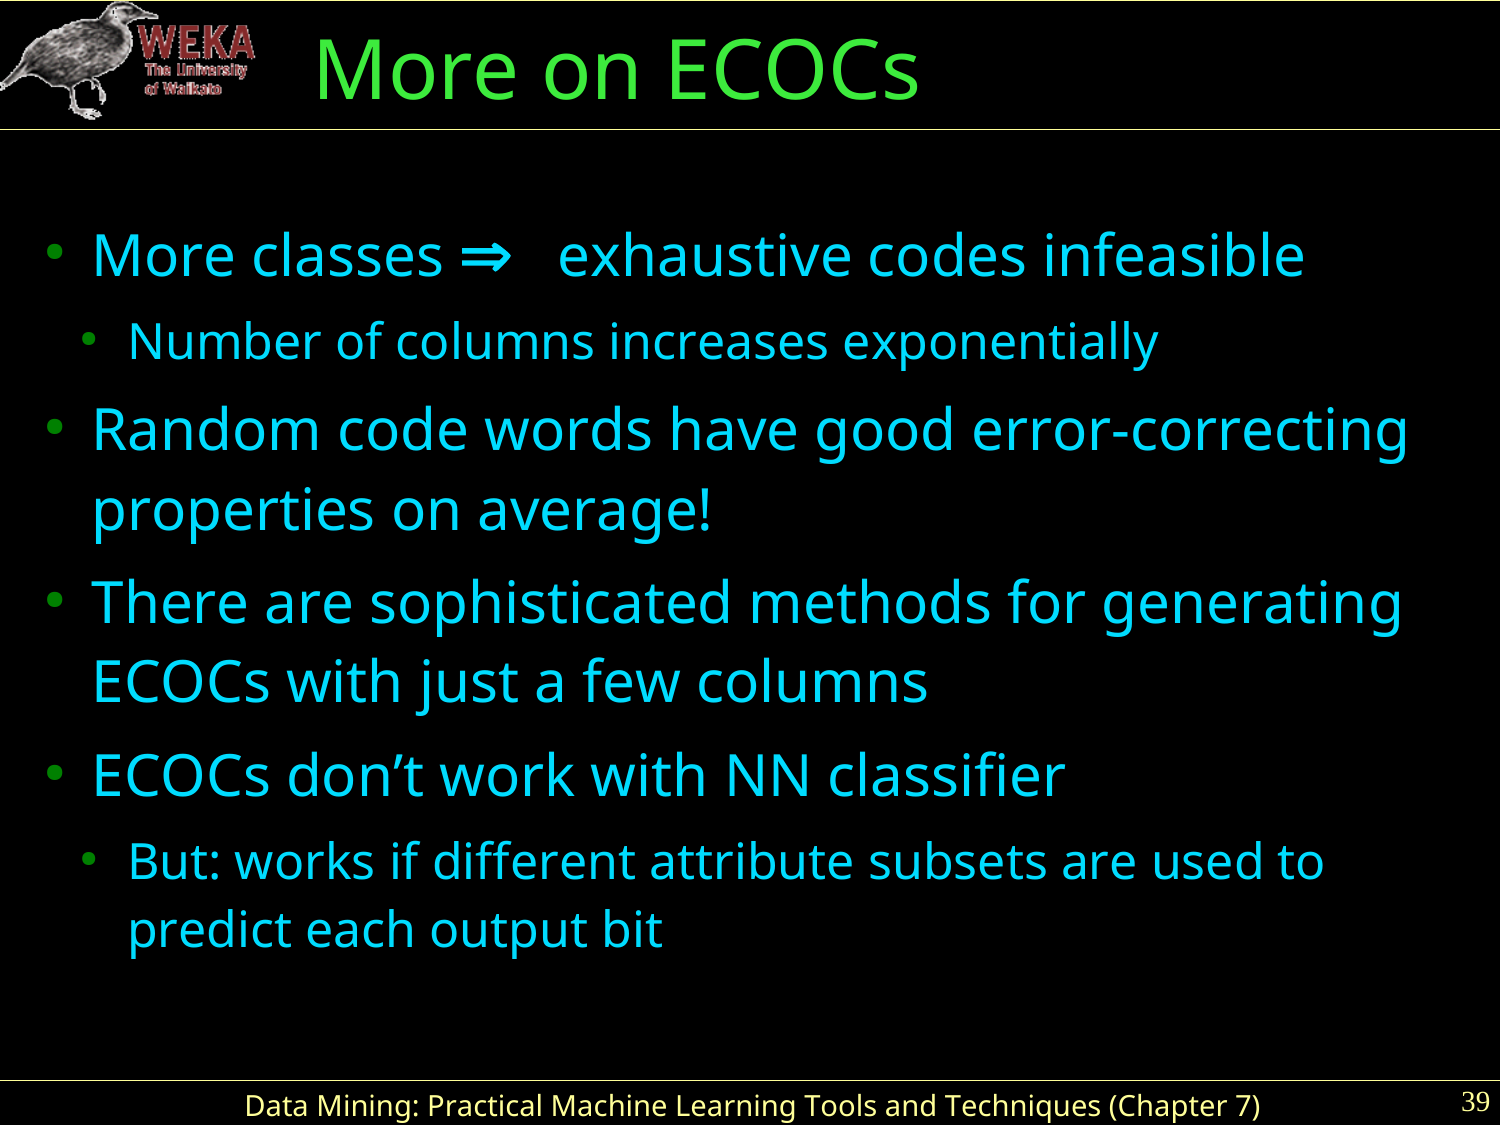

# More on ECOCs
More classes  exhaustive codes infeasible
Number of columns increases exponentially
Random code words have good error-correcting properties on average!
There are sophisticated methods for generating ECOCs with just a few columns
ECOCs don’t work with NN classifier
But: works if different attribute subsets are used to predict each output bit
Data Mining: Practical Machine Learning Tools and Techniques (Chapter 7)
39